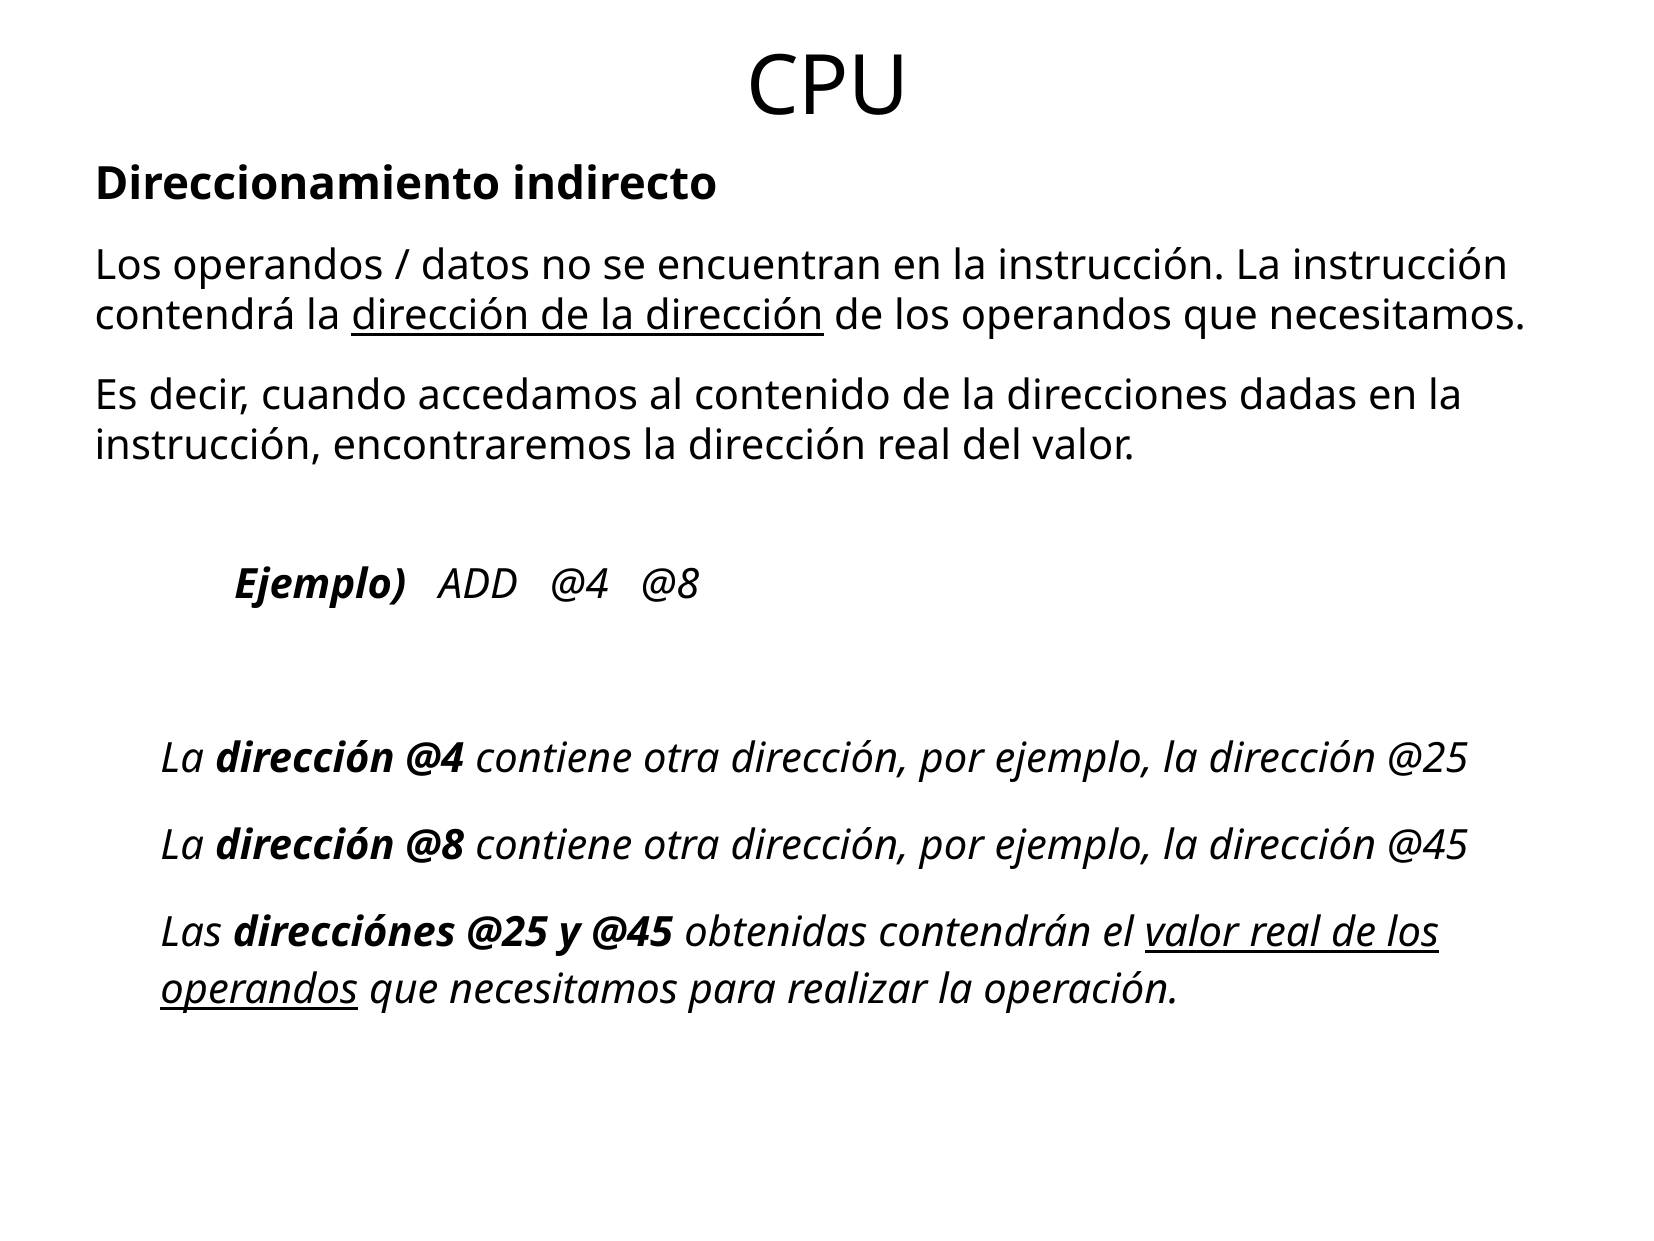

CPU
# Direccionamiento indirecto
Los operandos / datos no se encuentran en la instrucción. La instrucción contendrá la dirección de la dirección de los operandos que necesitamos.
Es decir, cuando accedamos al contenido de la direcciones dadas en la instrucción, encontraremos la dirección real del valor.
	Ejemplo) ADD @4 @8
La dirección @4 contiene otra dirección, por ejemplo, la dirección @25
La dirección @8 contiene otra dirección, por ejemplo, la dirección @45
Las direcciónes @25 y @45 obtenidas contendrán el valor real de los operandos que necesitamos para realizar la operación.